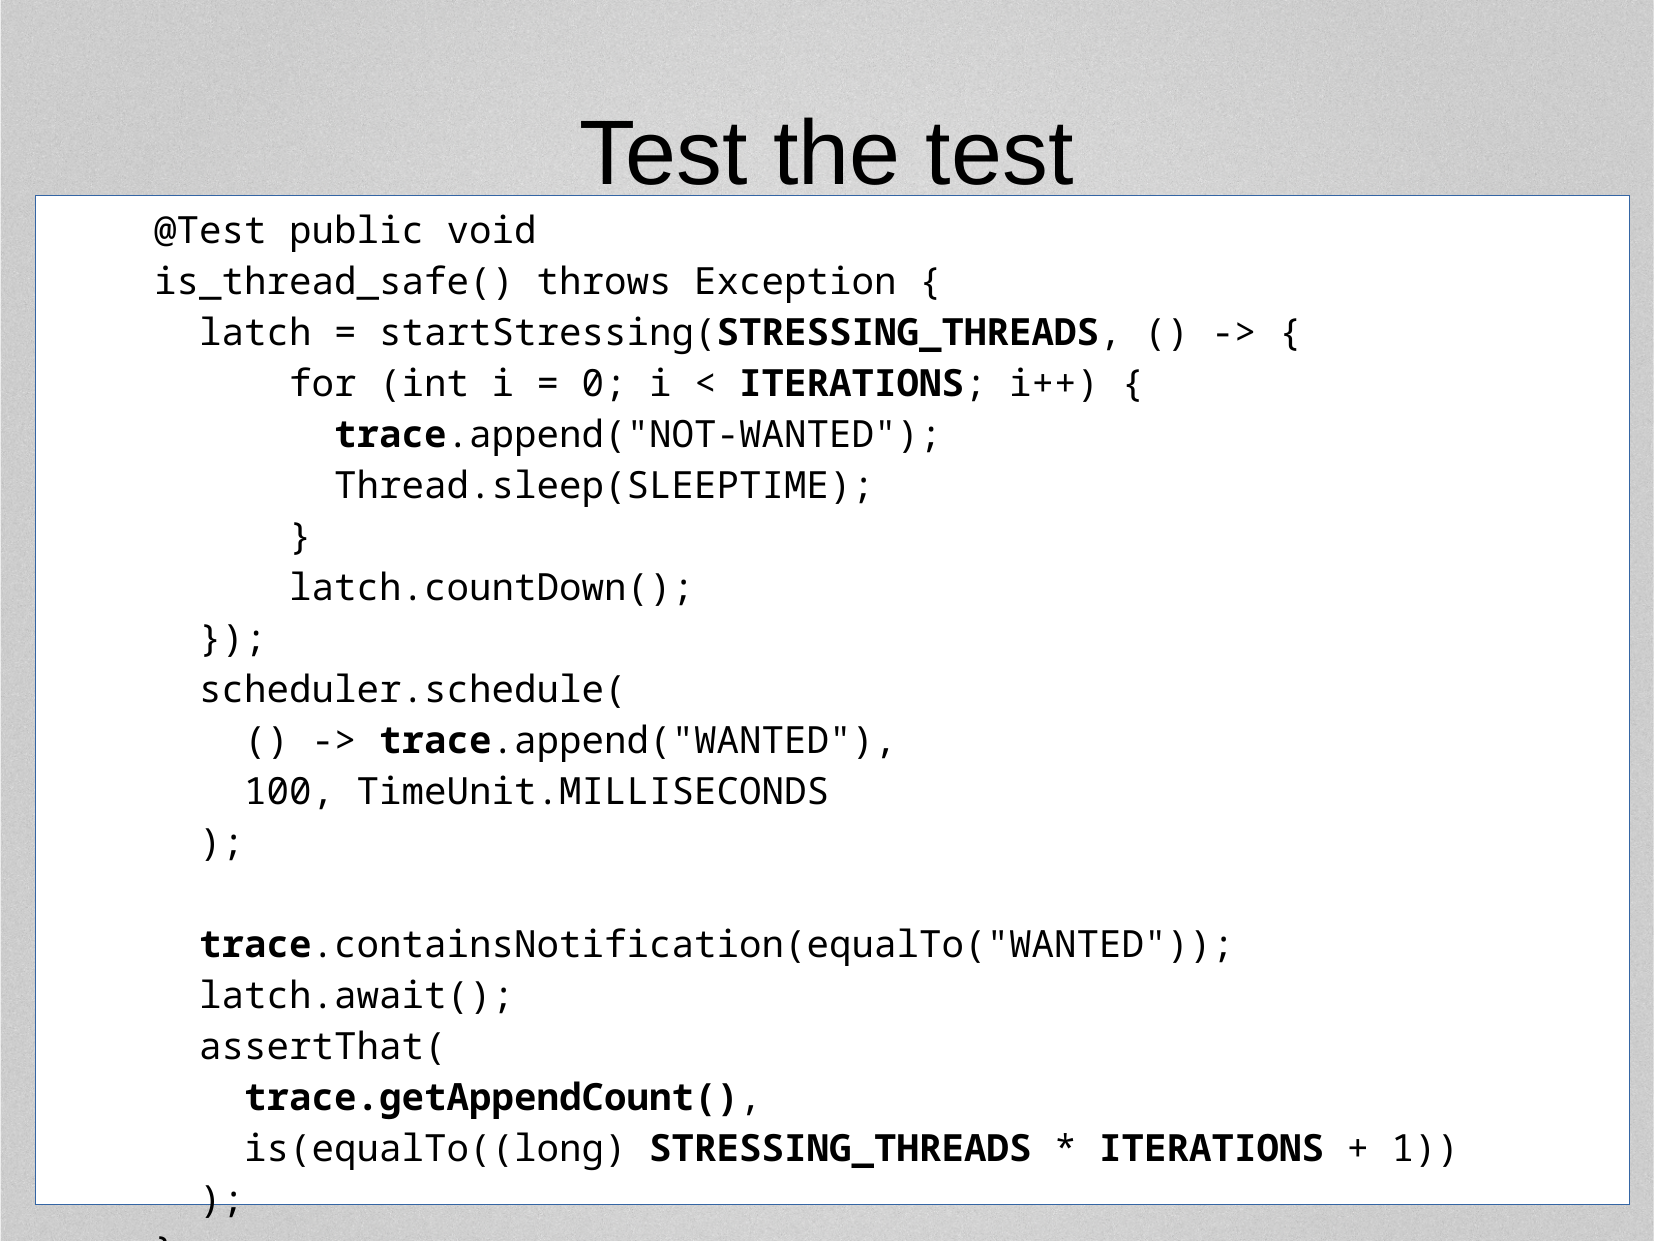

# Test the test
 @Test public void
 is_thread_safe() throws Exception {
 latch = startStressing(STRESSING_THREADS, () -> {
 for (int i = 0; i < ITERATIONS; i++) {
 trace.append("NOT-WANTED");
 Thread.sleep(SLEEPTIME);
 }
 latch.countDown();
 });
 scheduler.schedule(
 () -> trace.append("WANTED"),
 100, TimeUnit.MILLISECONDS
 );
 trace.containsNotification(equalTo("WANTED"));
 latch.await();
 assertThat(
 trace.getAppendCount(),
 is(equalTo((long) STRESSING_THREADS * ITERATIONS + 1))
 );
 }